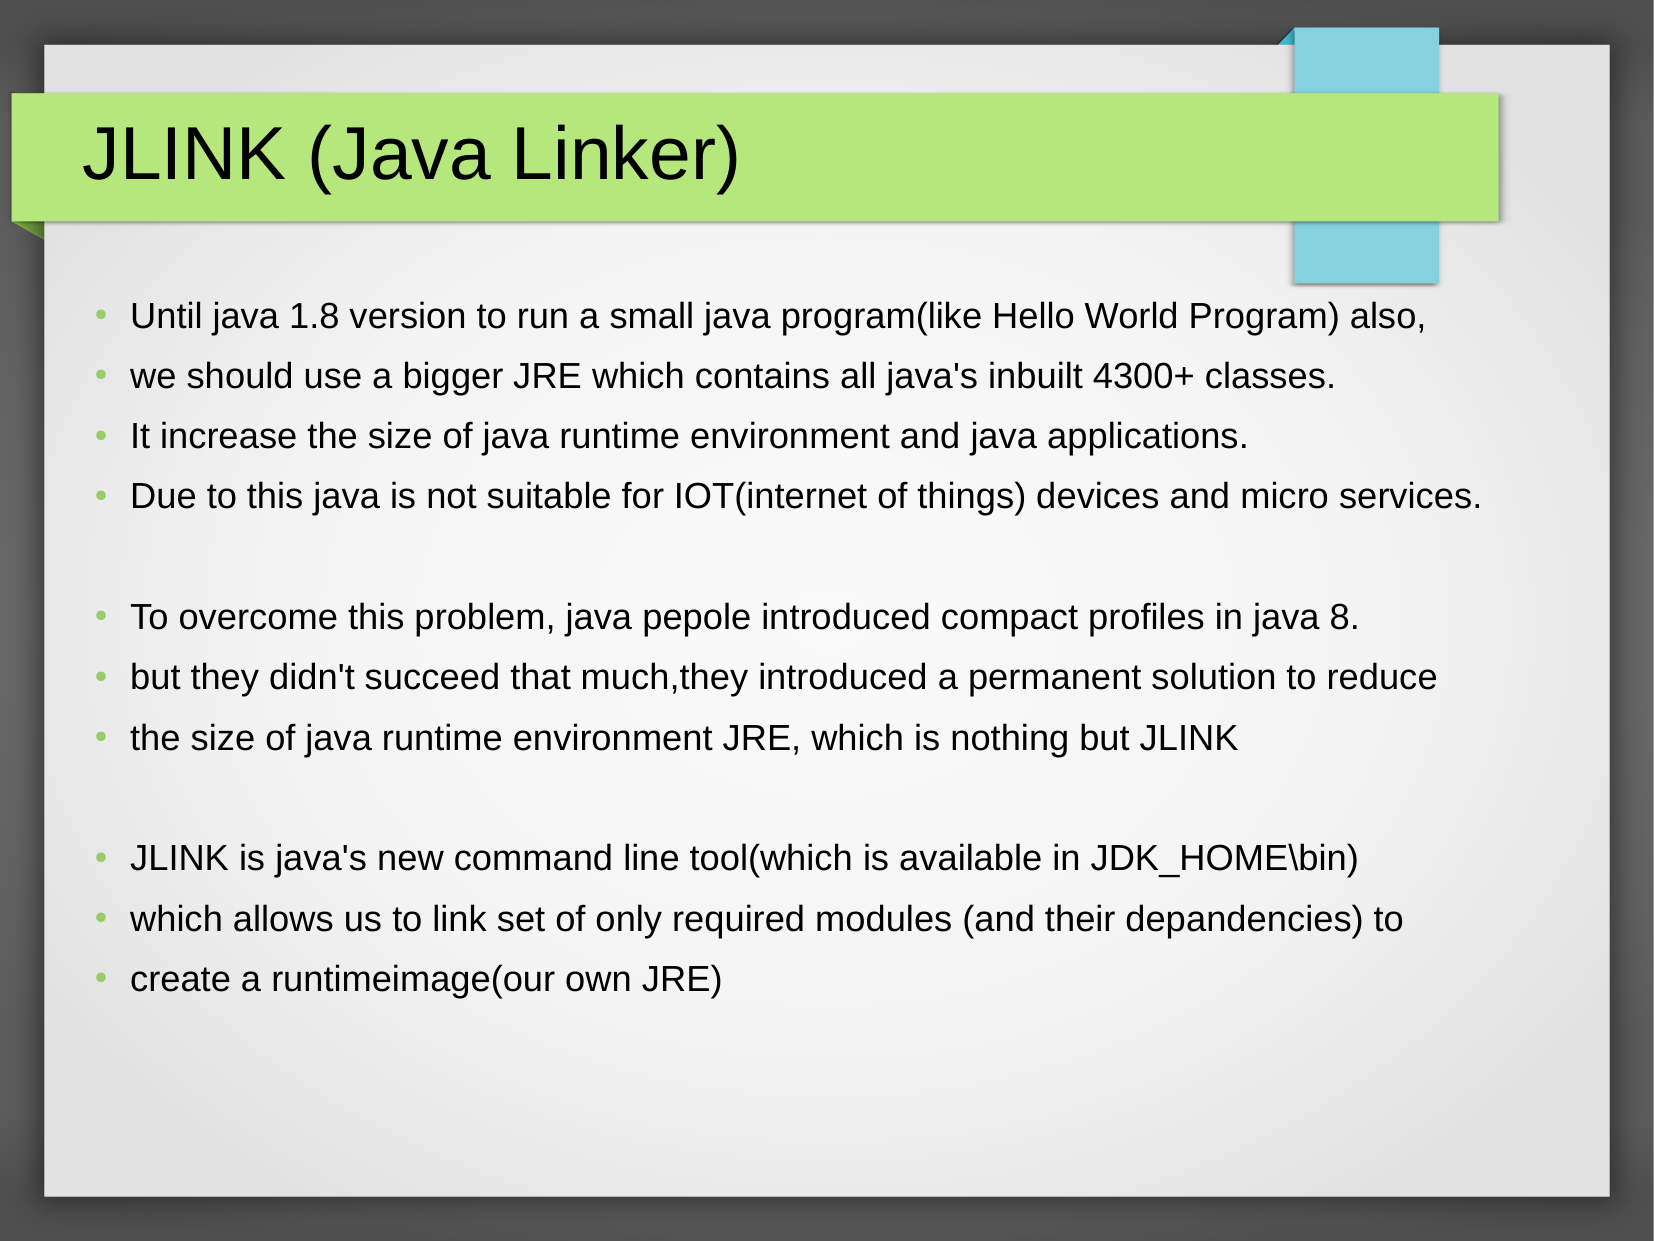

# JLINK (Java Linker)
Until java 1.8 version to run a small java program(like Hello World Program) also,
we should use a bigger JRE which contains all java's inbuilt 4300+ classes.
It increase the size of java runtime environment and java applications.
Due to this java is not suitable for IOT(internet of things) devices and micro services.
To overcome this problem, java pepole introduced compact profiles in java 8.
but they didn't succeed that much,they introduced a permanent solution to reduce
the size of java runtime environment JRE, which is nothing but JLINK
JLINK is java's new command line tool(which is available in JDK_HOME\bin)
which allows us to link set of only required modules (and their depandencies) to
create a runtimeimage(our own JRE)